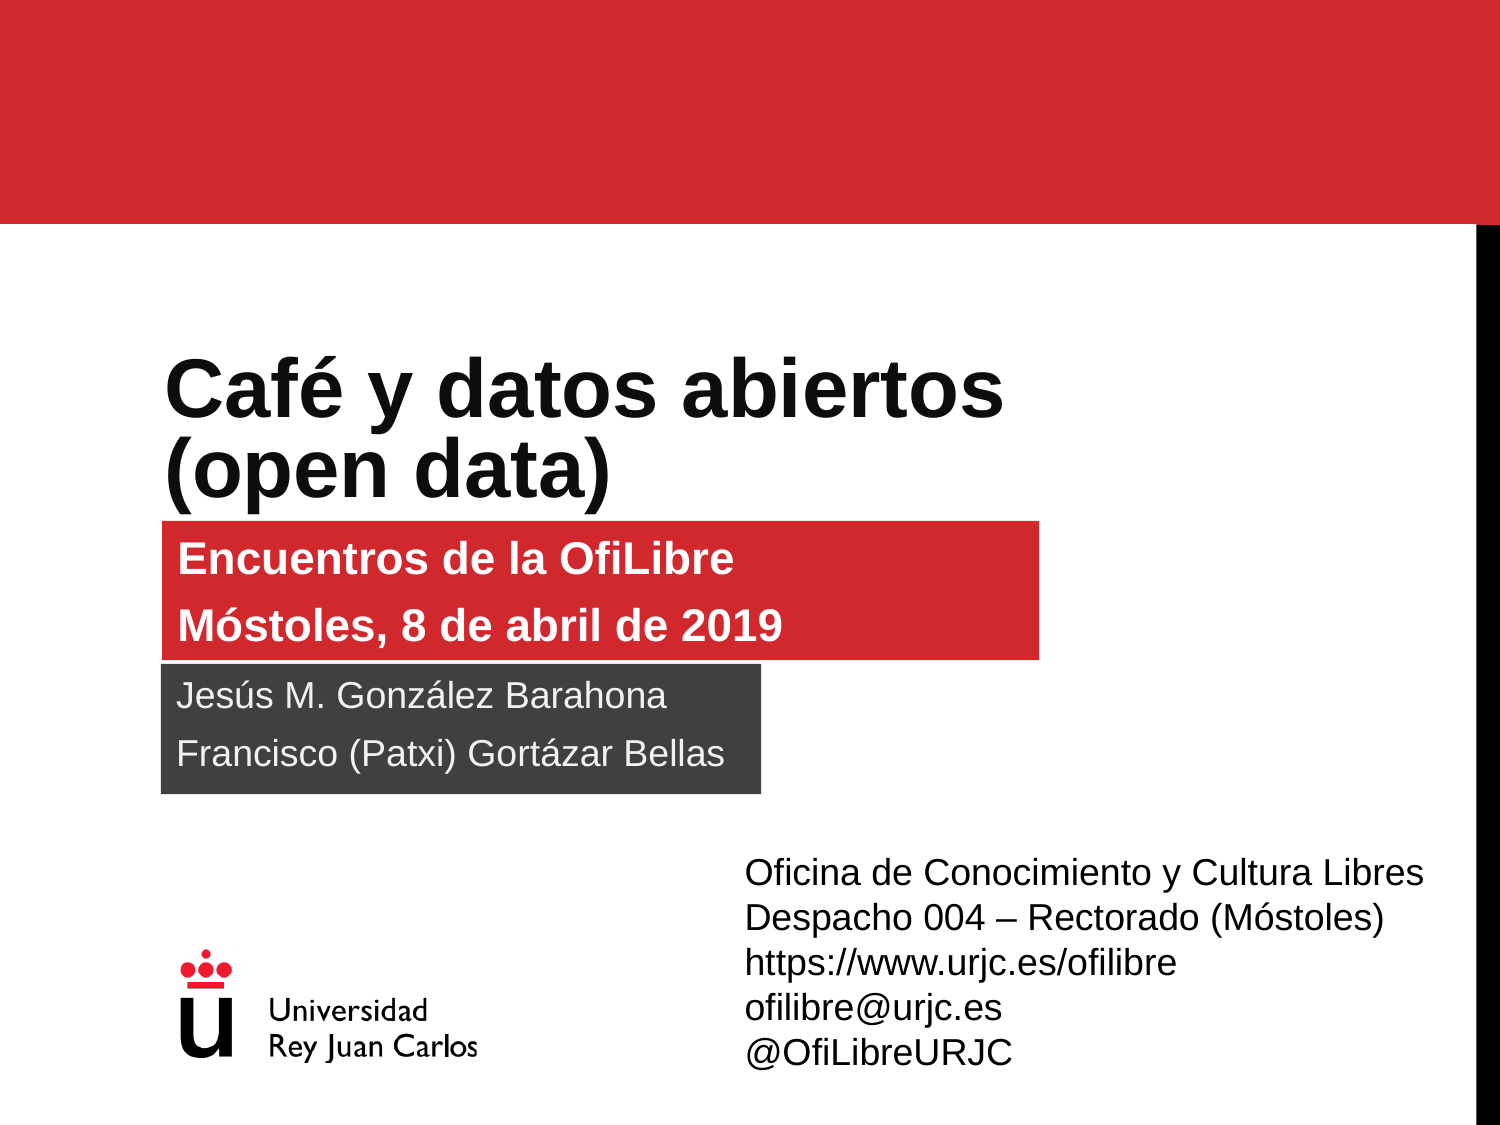

Café y datos abiertos
(open data)
Encuentros de la OfiLibre
Móstoles, 8 de abril de 2019
Jesús M. González Barahona
Francisco (Patxi) Gortázar Bellas
Oficina de Conocimiento y Cultura Libres
Despacho 004 – Rectorado (Móstoles)
https://www.urjc.es/ofilibre
ofilibre@urjc.es
@OfiLibreURJC